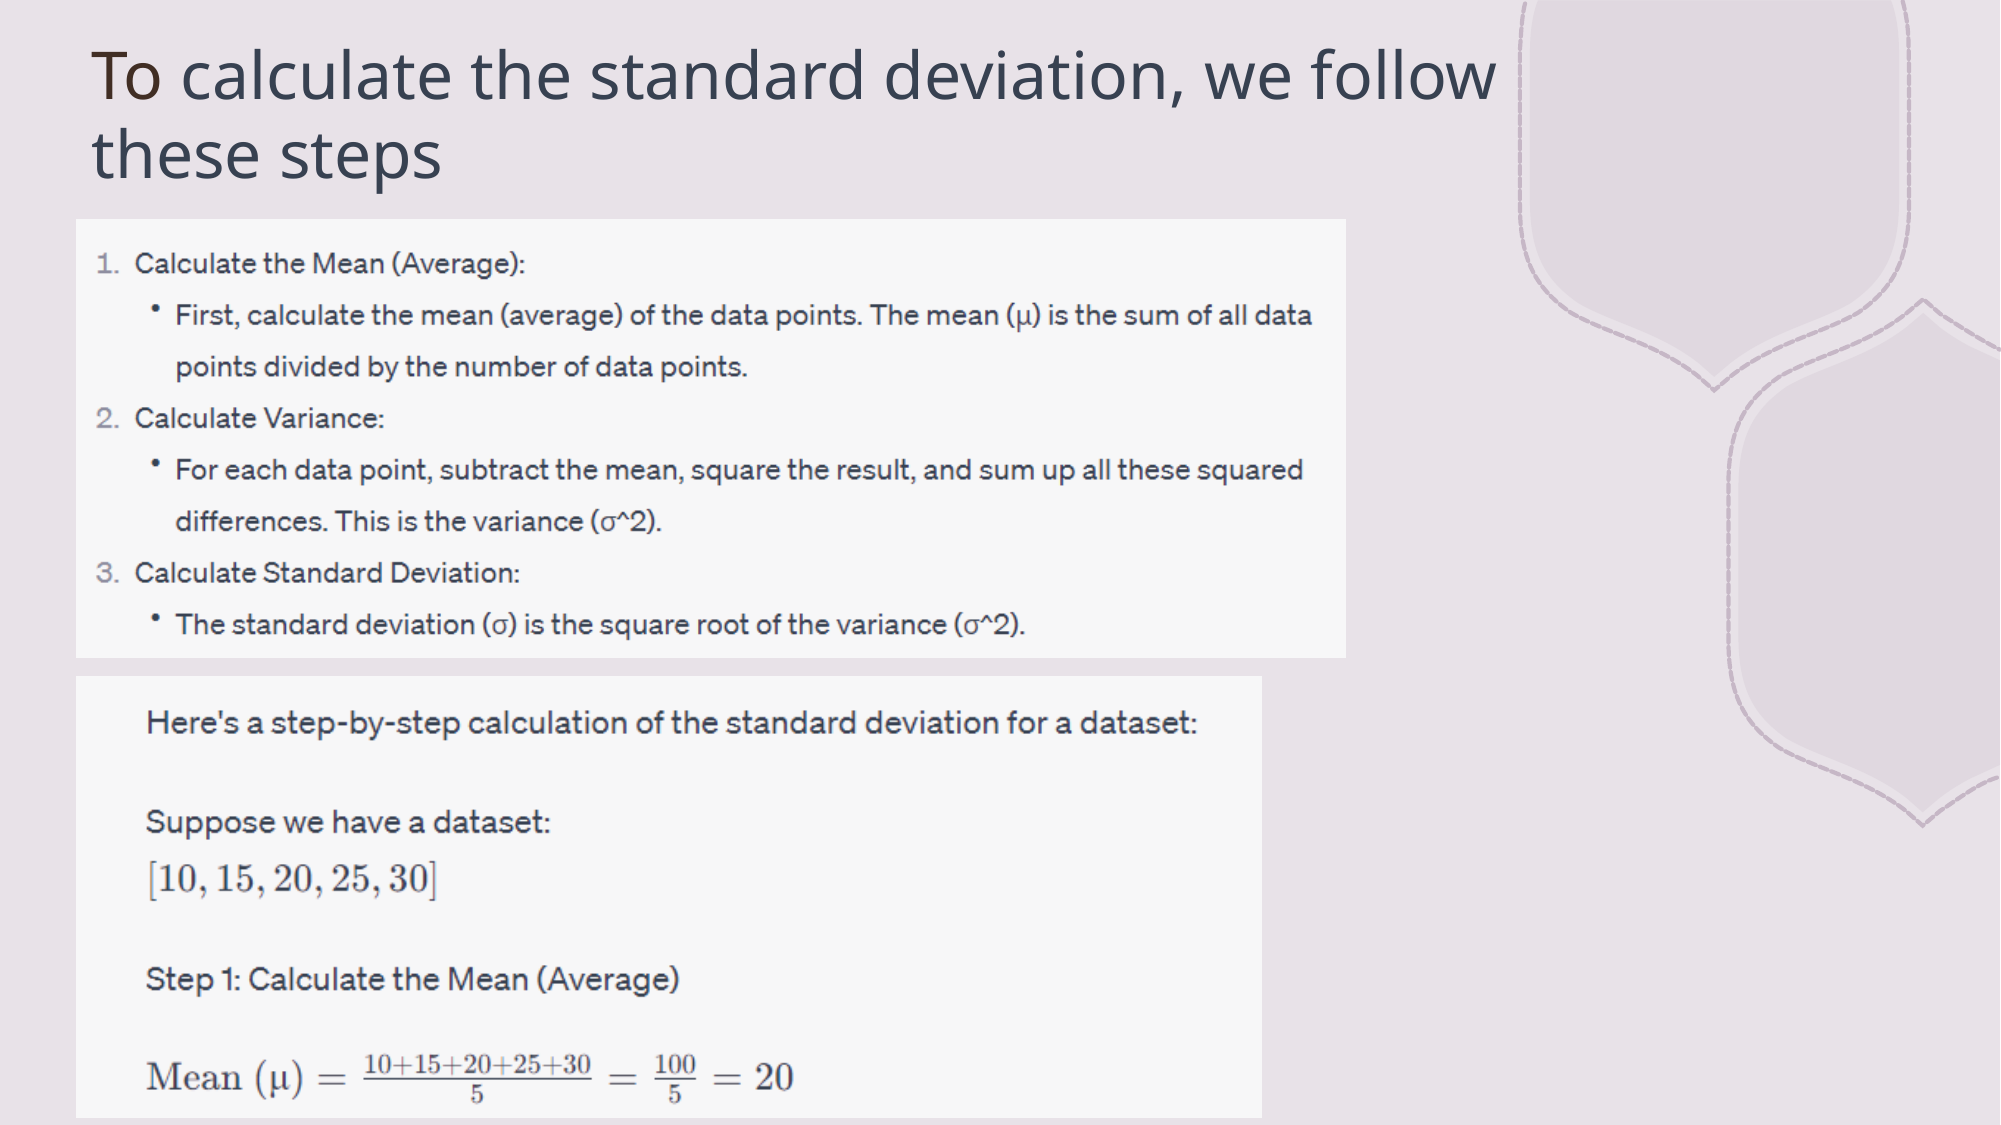

# To calculate the standard deviation, we follow these steps